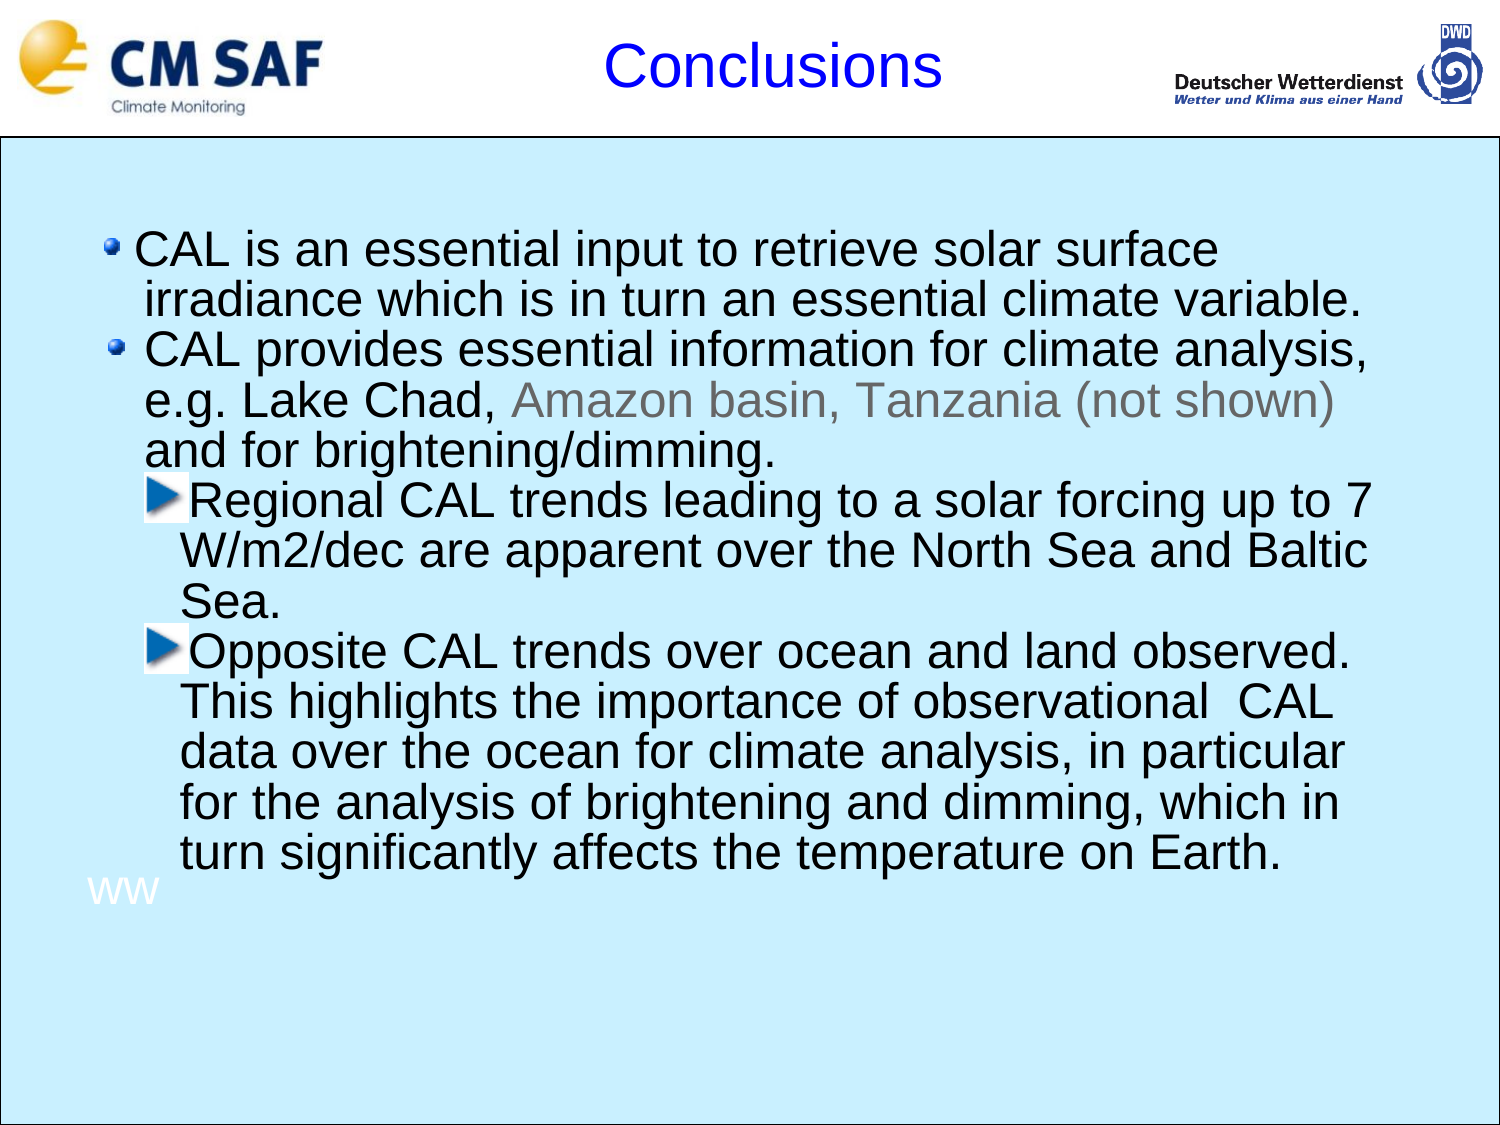

Conclusions
 CAL is an essential input to retrieve solar surface
irradiance which is in turn an essential climate variable.
CAL provides essential information for climate analysis, e.g. Lake Chad, Amazon basin, Tanzania (not shown) and for brightening/dimming.
Regional CAL trends leading to a solar forcing up to 7 W/m2/dec are apparent over the North Sea and Baltic Sea.
Opposite CAL trends over ocean and land observed. This highlights the importance of observational CAL data over the ocean for climate analysis, in particular for the analysis of brightening and dimming, which in turn significantly affects the temperature on Earth.
ww